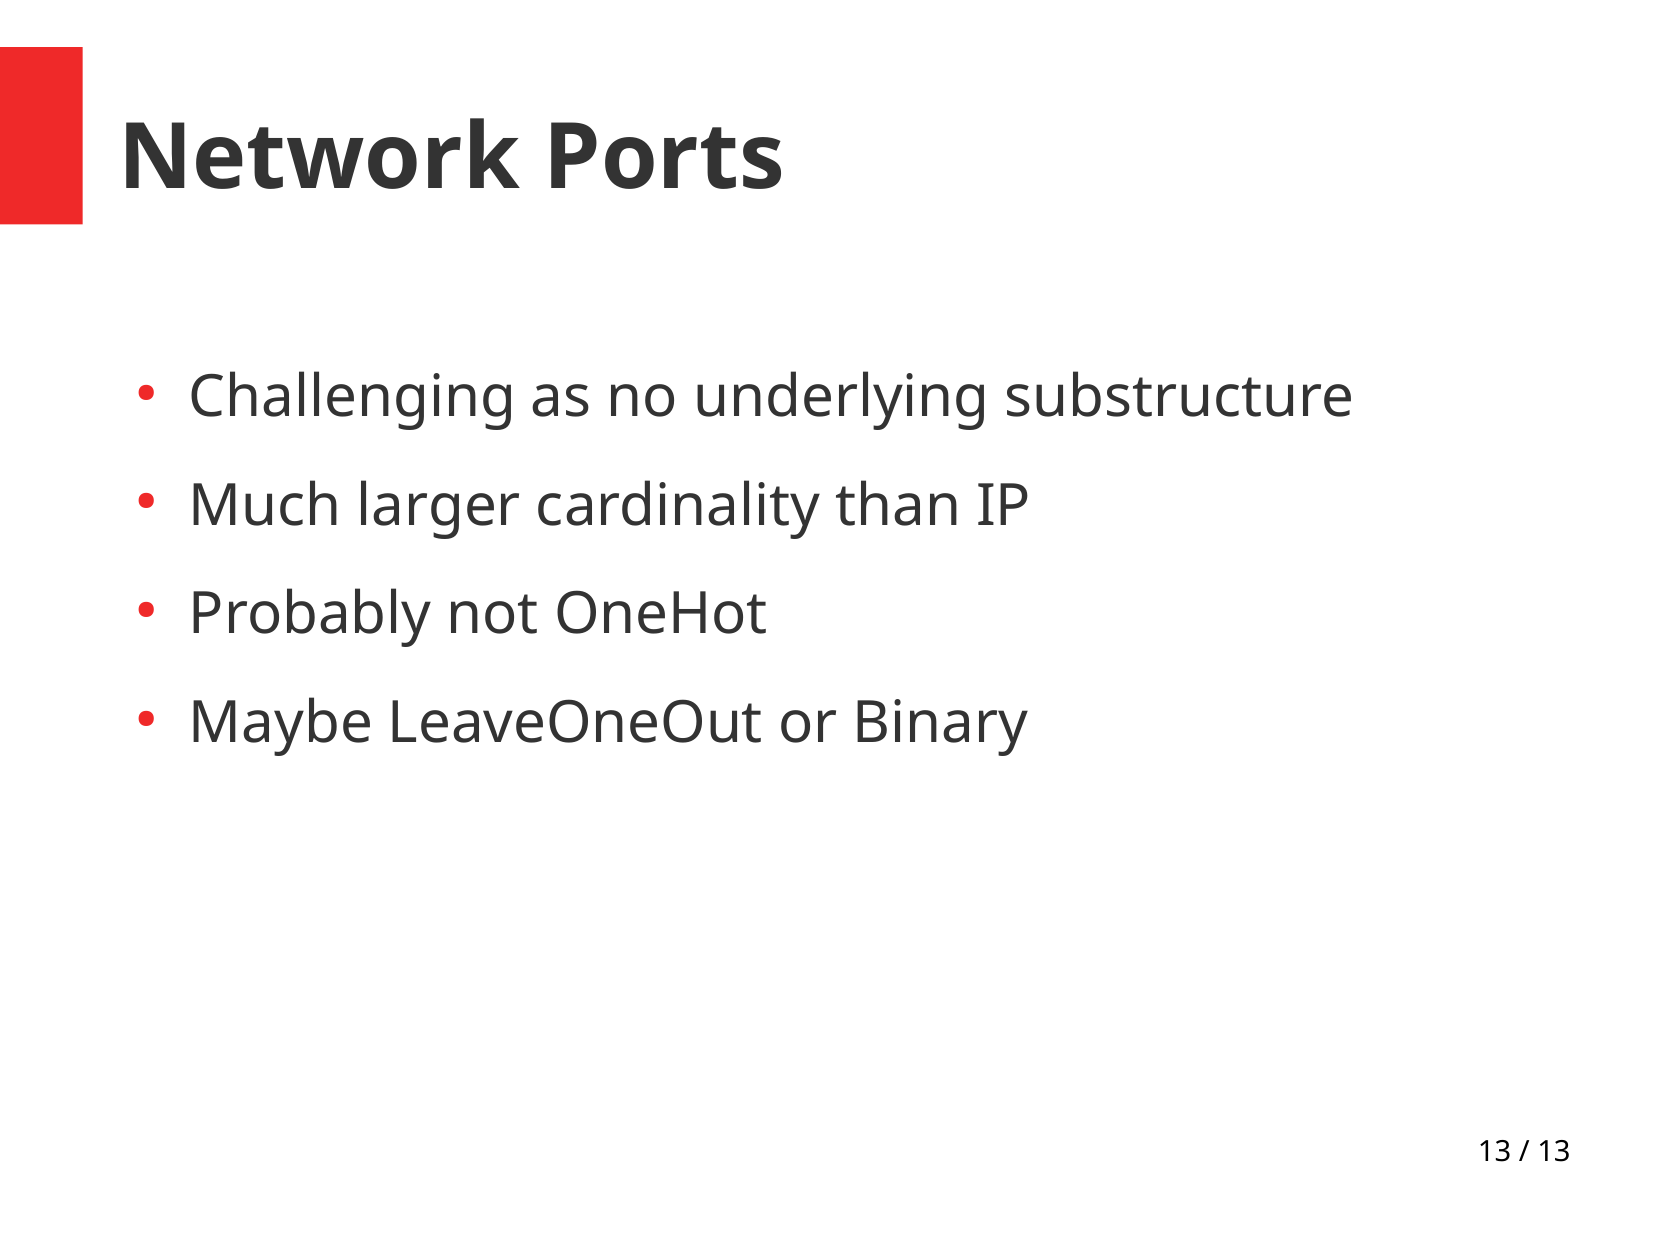

# Network Ports
Challenging as no underlying substructure
Much larger cardinality than IP
Probably not OneHot
Maybe LeaveOneOut or Binary
13